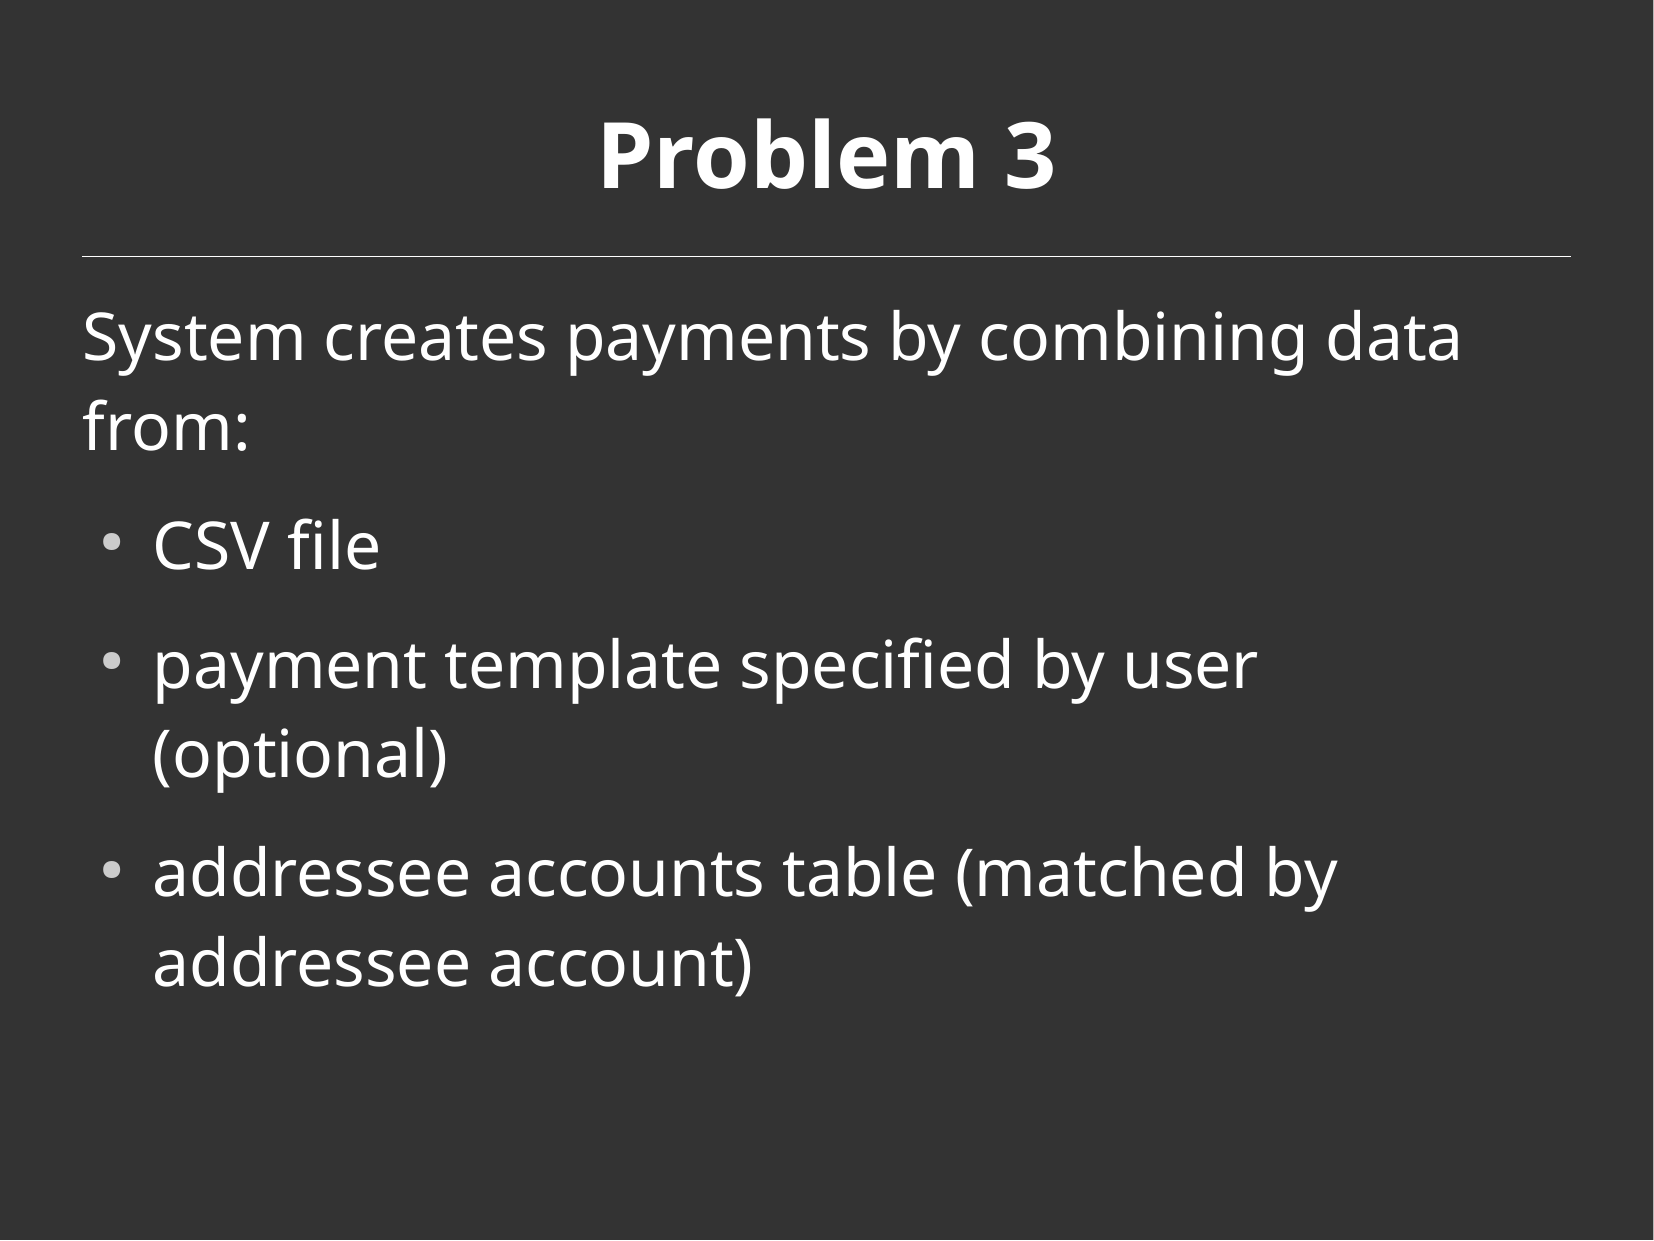

# Problem 3
System creates payments by combining data from:
CSV file
payment template specified by user (optional)
addressee accounts table (matched by addressee account)